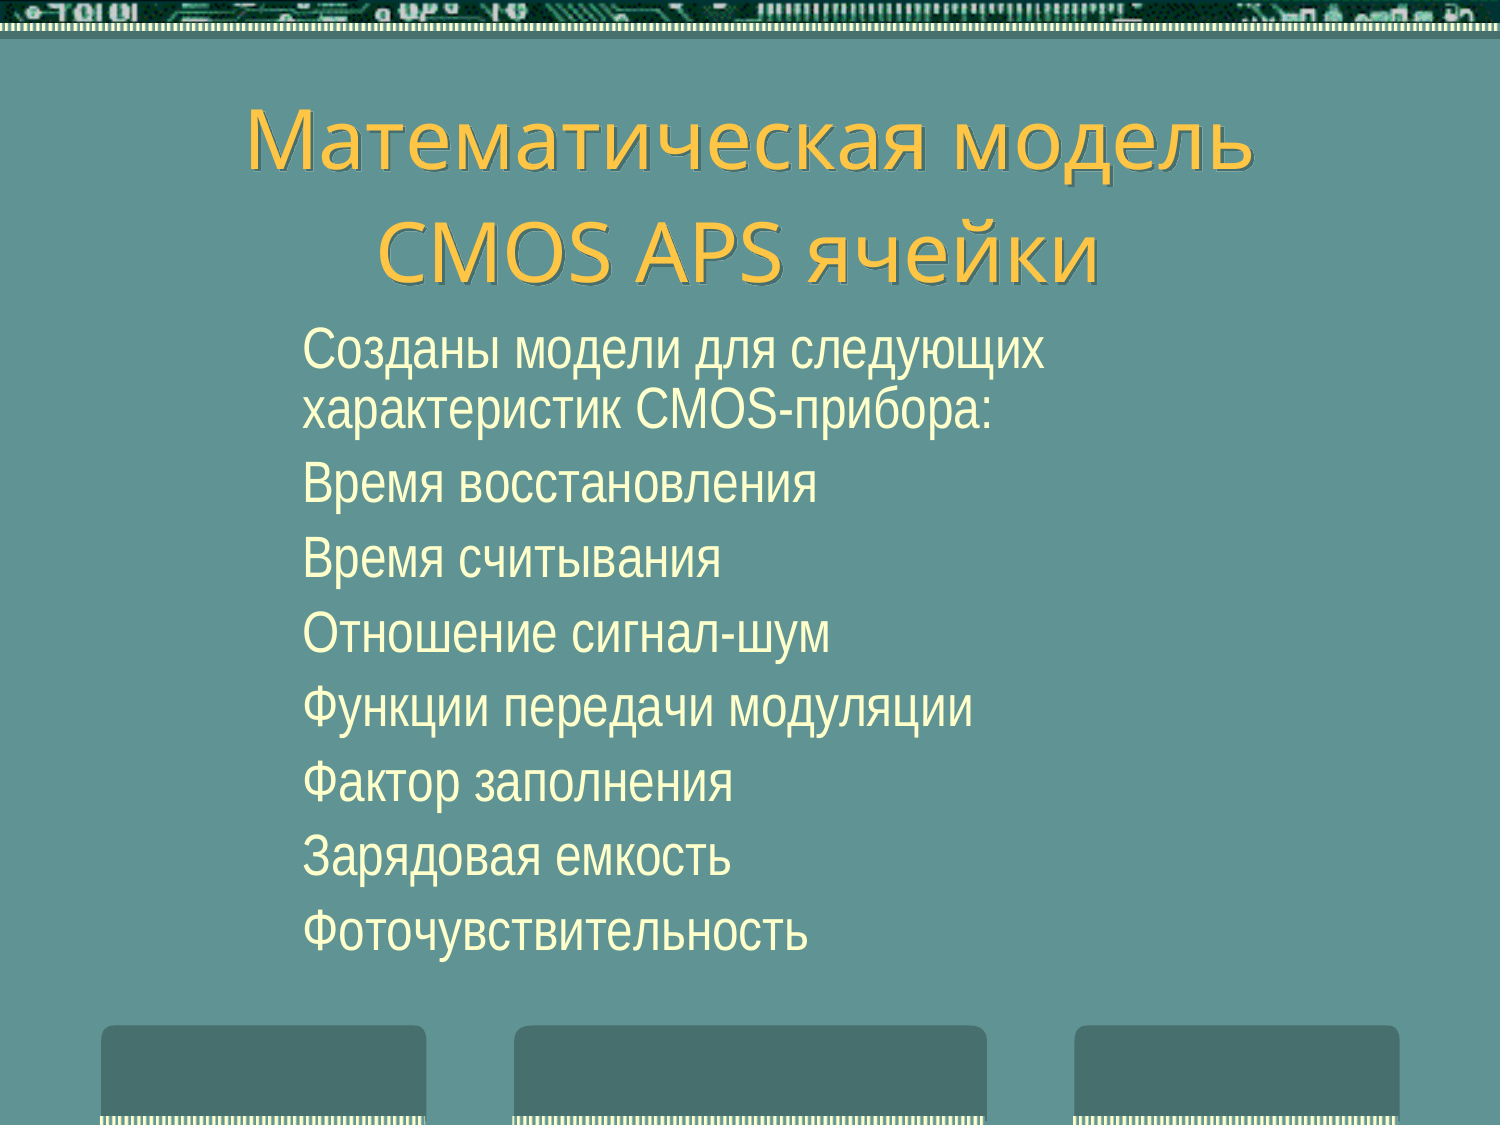

# Математическая модель CMOS APS ячейки
Созданы модели для следующих характеристик CMOS-прибора:
Время восстановления
Время считывания
Отношение сигнал-шум
Функции передачи модуляции
Фактор заполнения
Зарядовая емкость
Фоточувствительность